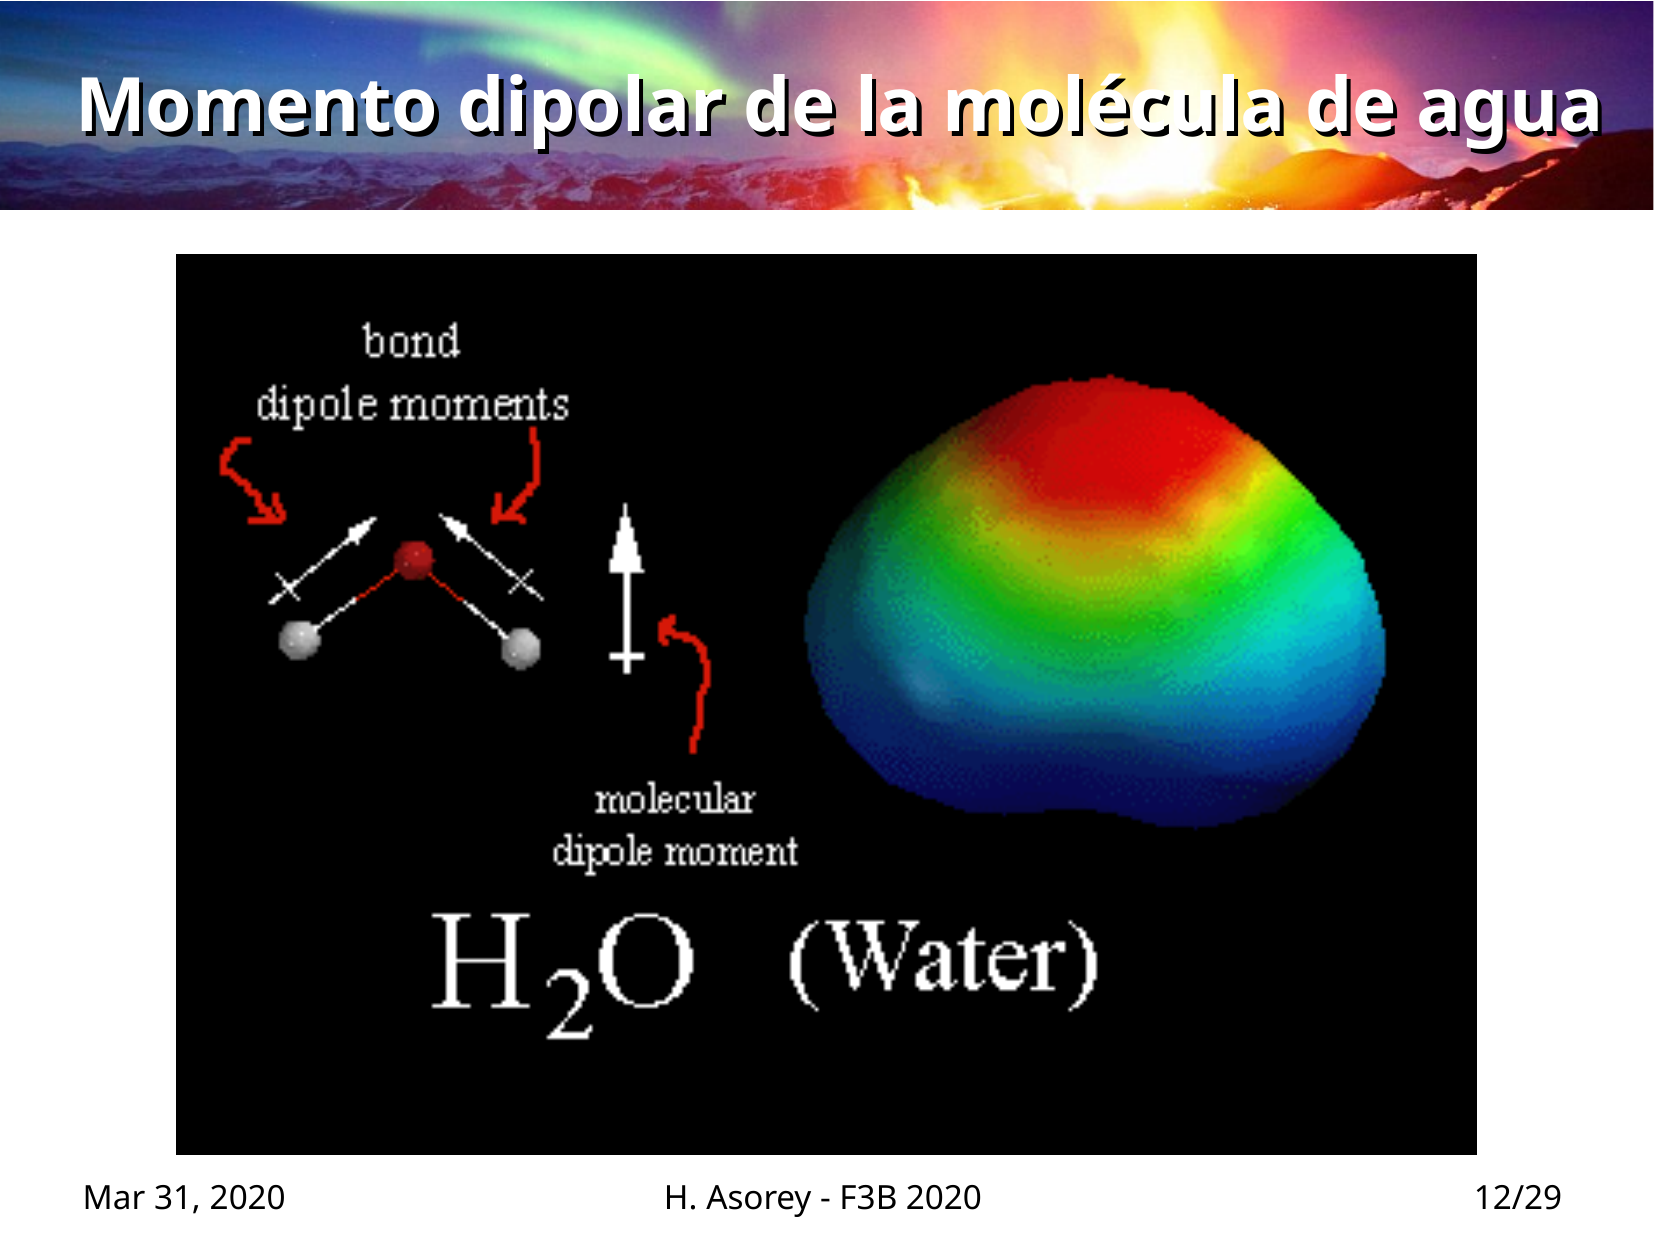

# Momento dipolar de la molécula de agua
Mar 31, 2020
H. Asorey - F3B 2020
12